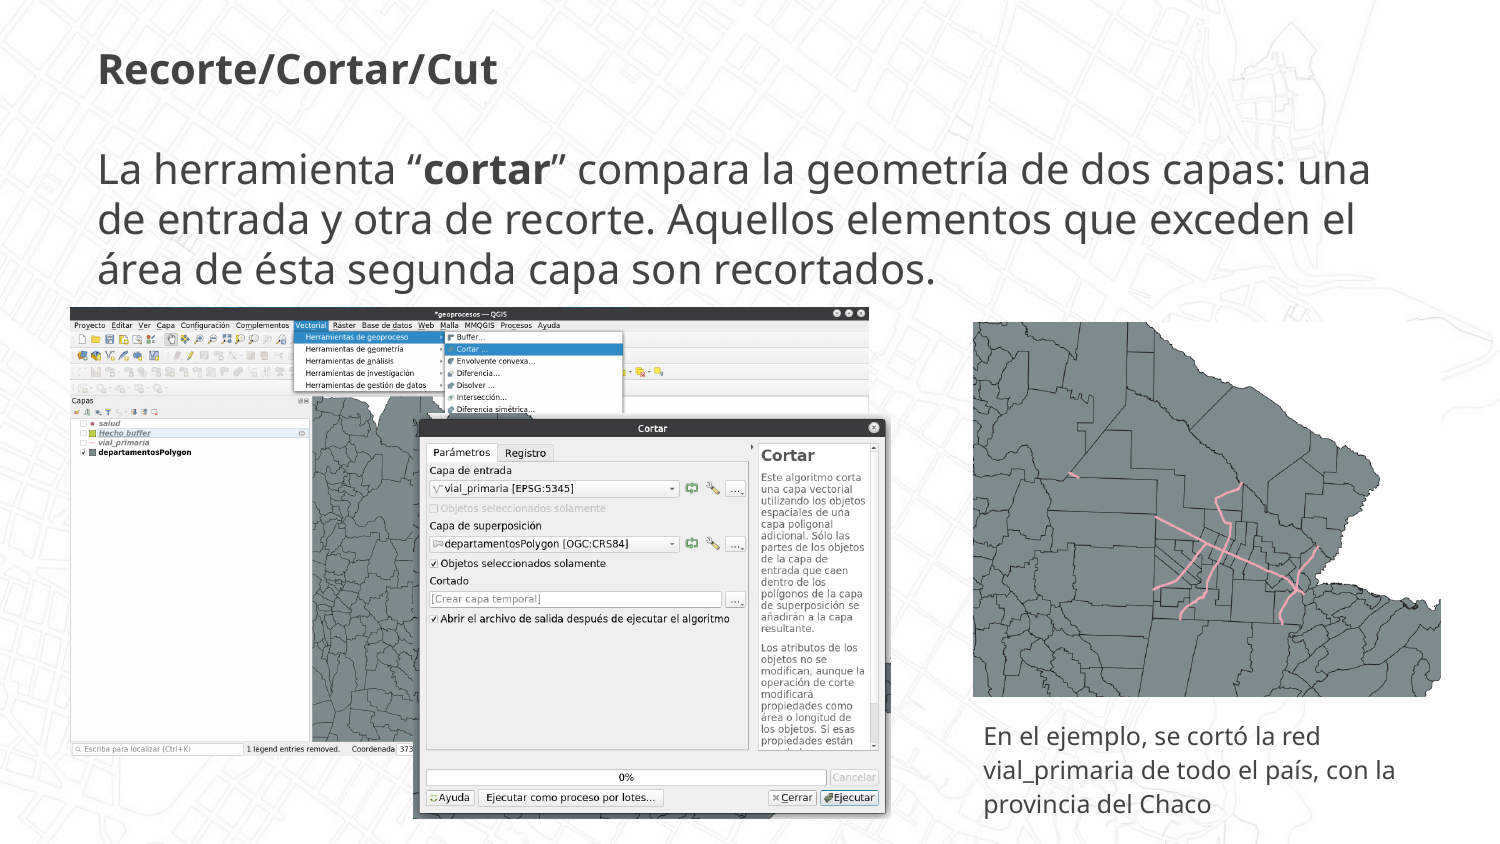

Recorte/Cortar/Cut
La herramienta “cortar” compara la geometría de dos capas: una de entrada y otra de recorte. Aquellos elementos que exceden el área de ésta segunda capa son recortados.
En el ejemplo, se cortó la red vial_primaria de todo el país, con la provincia del Chaco